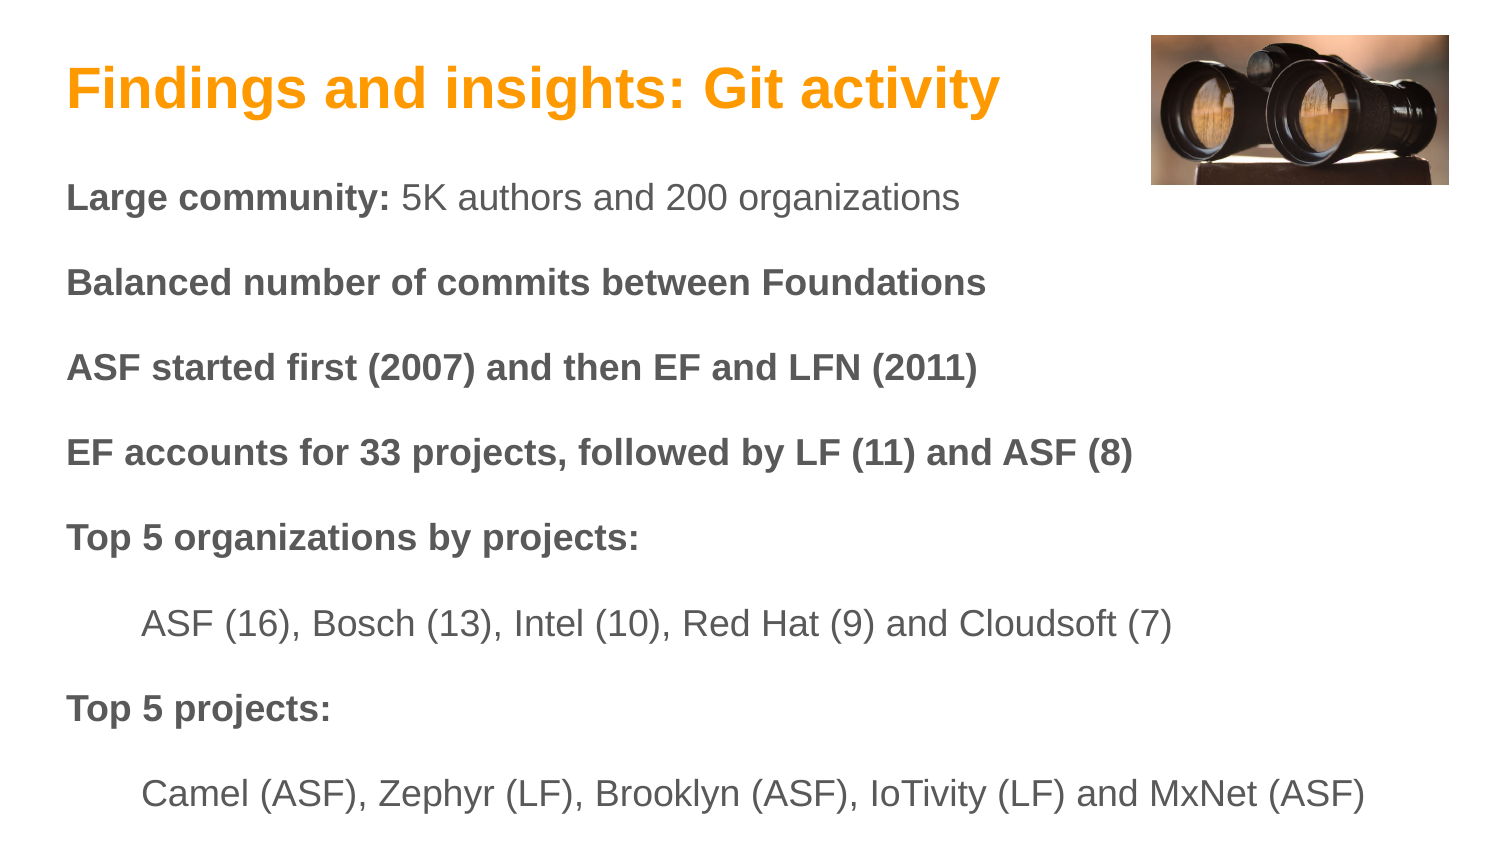

# Findings and insights: Git activity
Large community: 5K authors and 200 organizations
Balanced number of commits between Foundations
ASF started first (2007) and then EF and LFN (2011)
EF accounts for 33 projects, followed by LF (11) and ASF (8)
Top 5 organizations by projects:
ASF (16), Bosch (13), Intel (10), Red Hat (9) and Cloudsoft (7)
Top 5 projects:
Camel (ASF), Zephyr (LF), Brooklyn (ASF), IoTivity (LF) and MxNet (ASF)